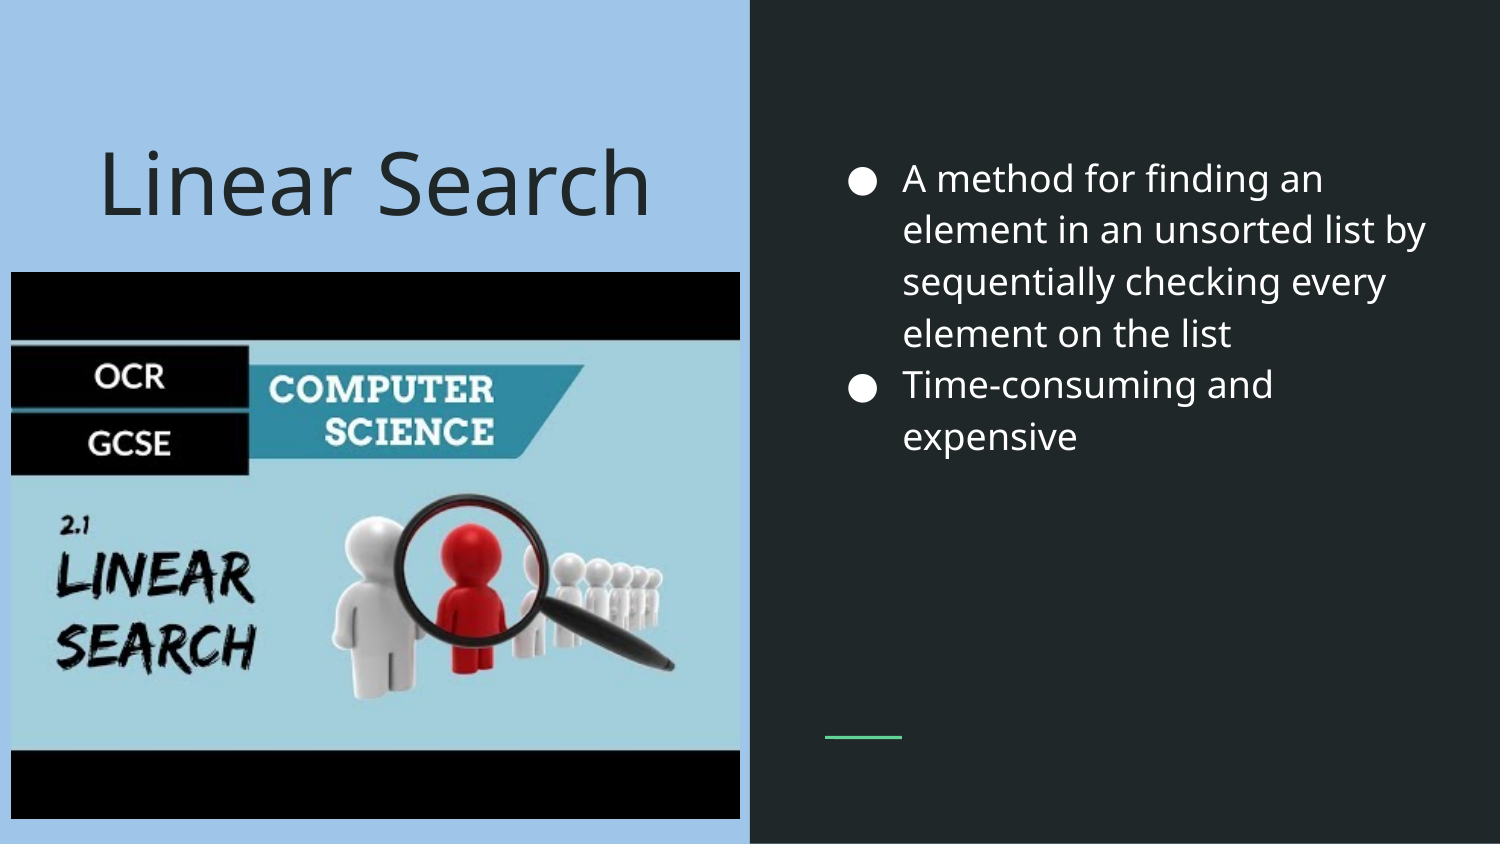

# Linear Search
A method for finding an element in an unsorted list by sequentially checking every element on the list
Time-consuming and expensive